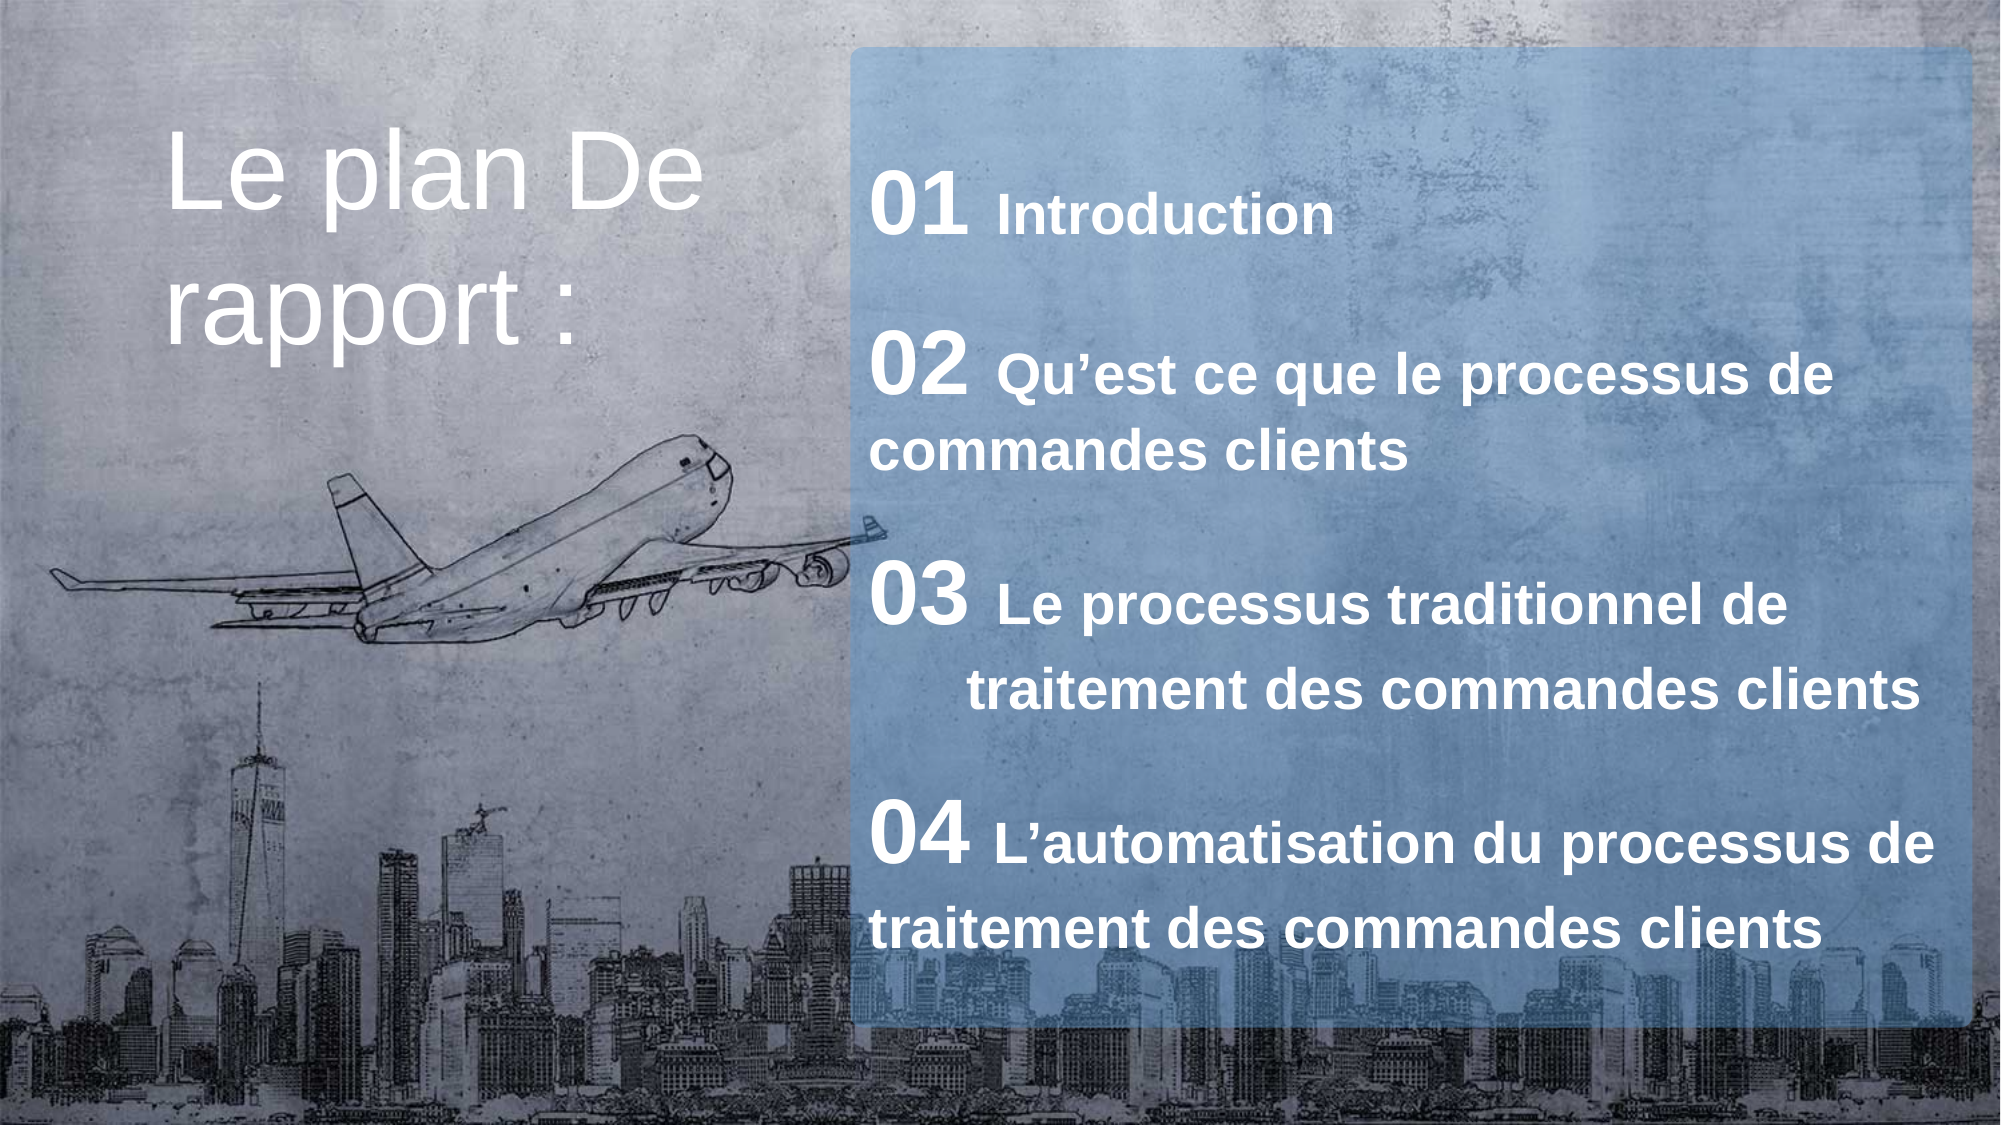

01 Introduction
02 Qu’est ce que le processus de commandes clients
03 Le processus traditionnel de traitement des commandes clients
04 L’automatisation du processus de traitement des commandes clients
Le plan De rapport :